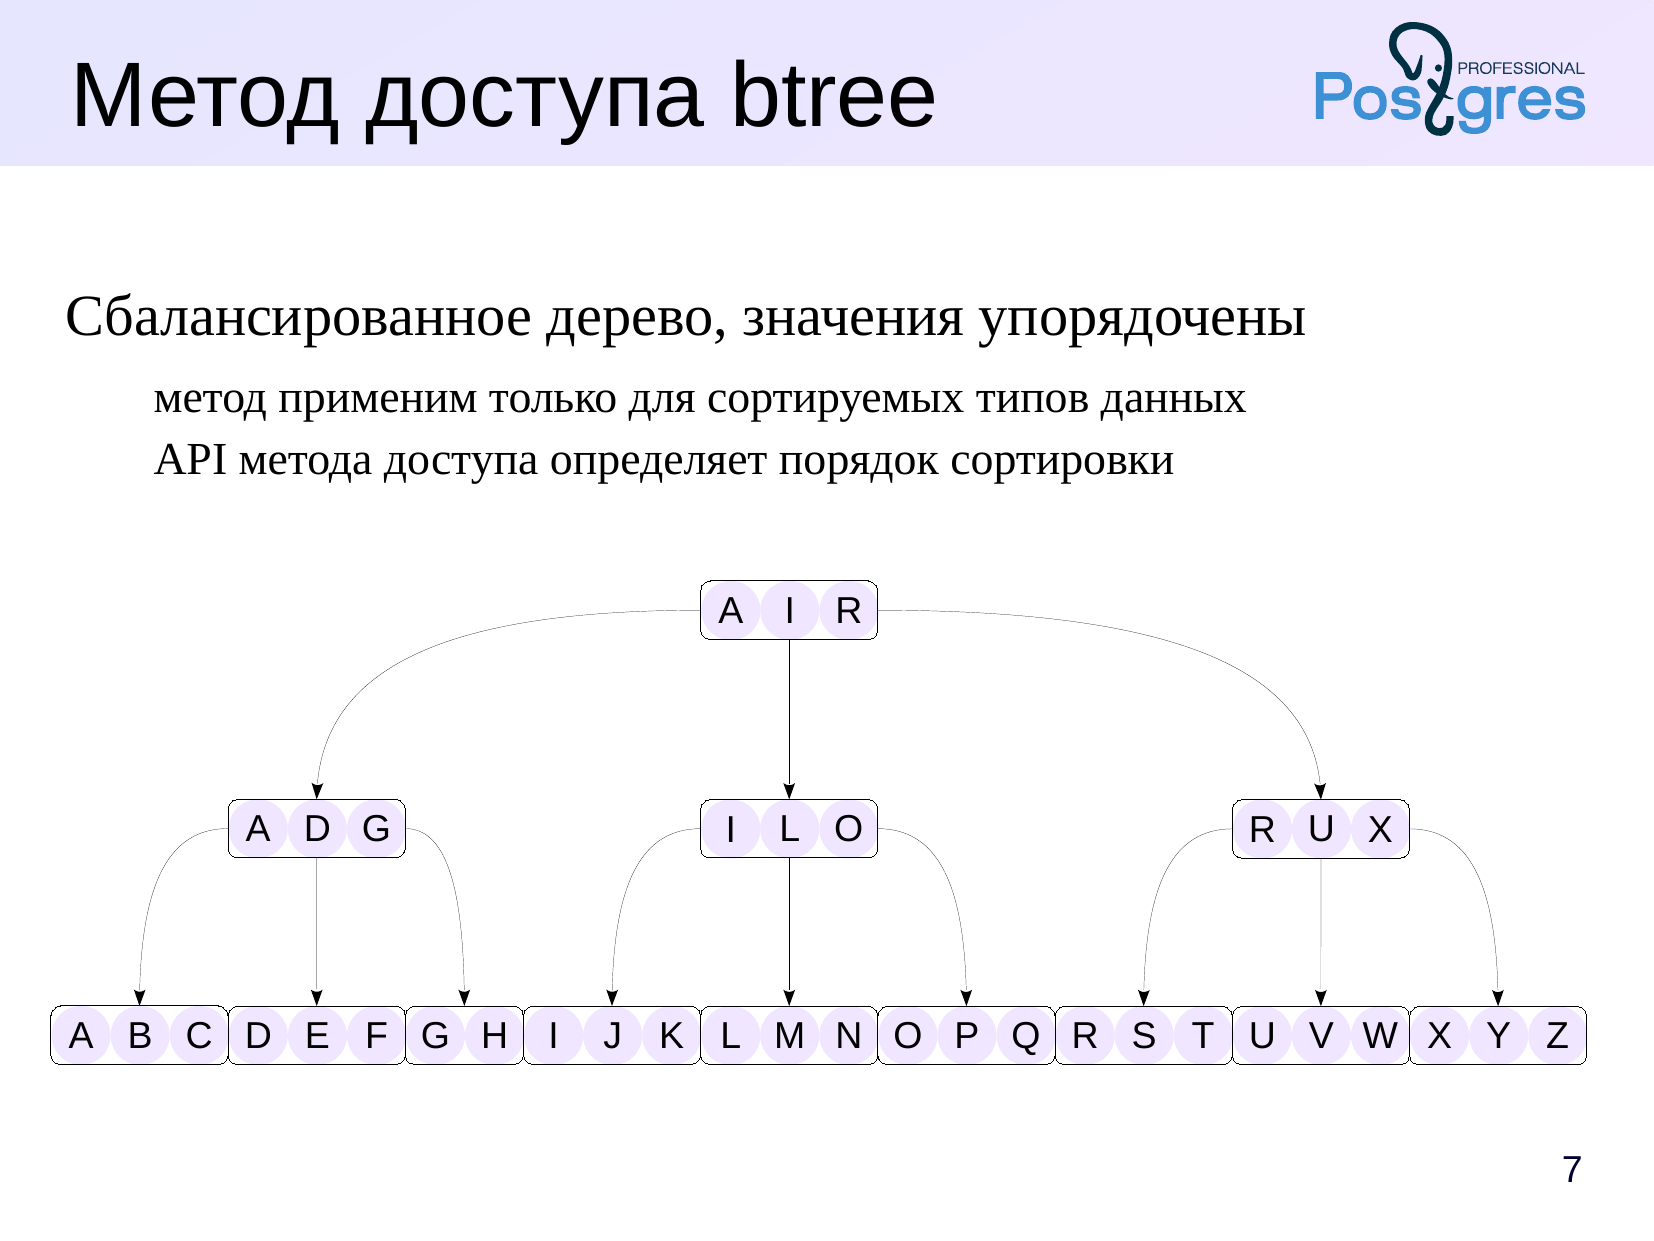

# Метод доступа btree
Сбалансированное дерево, значения упорядочены
метод применим только для сортируемых типов данных
API метода доступа определяет порядок сортировки
I
R
A
A
D
L
G
O
U
I
R
X
A
B
D
G
M
C
E
H
J
N
P
S
F
I
K
O
Q
T
V
L
R
U
W
X
Y
Z